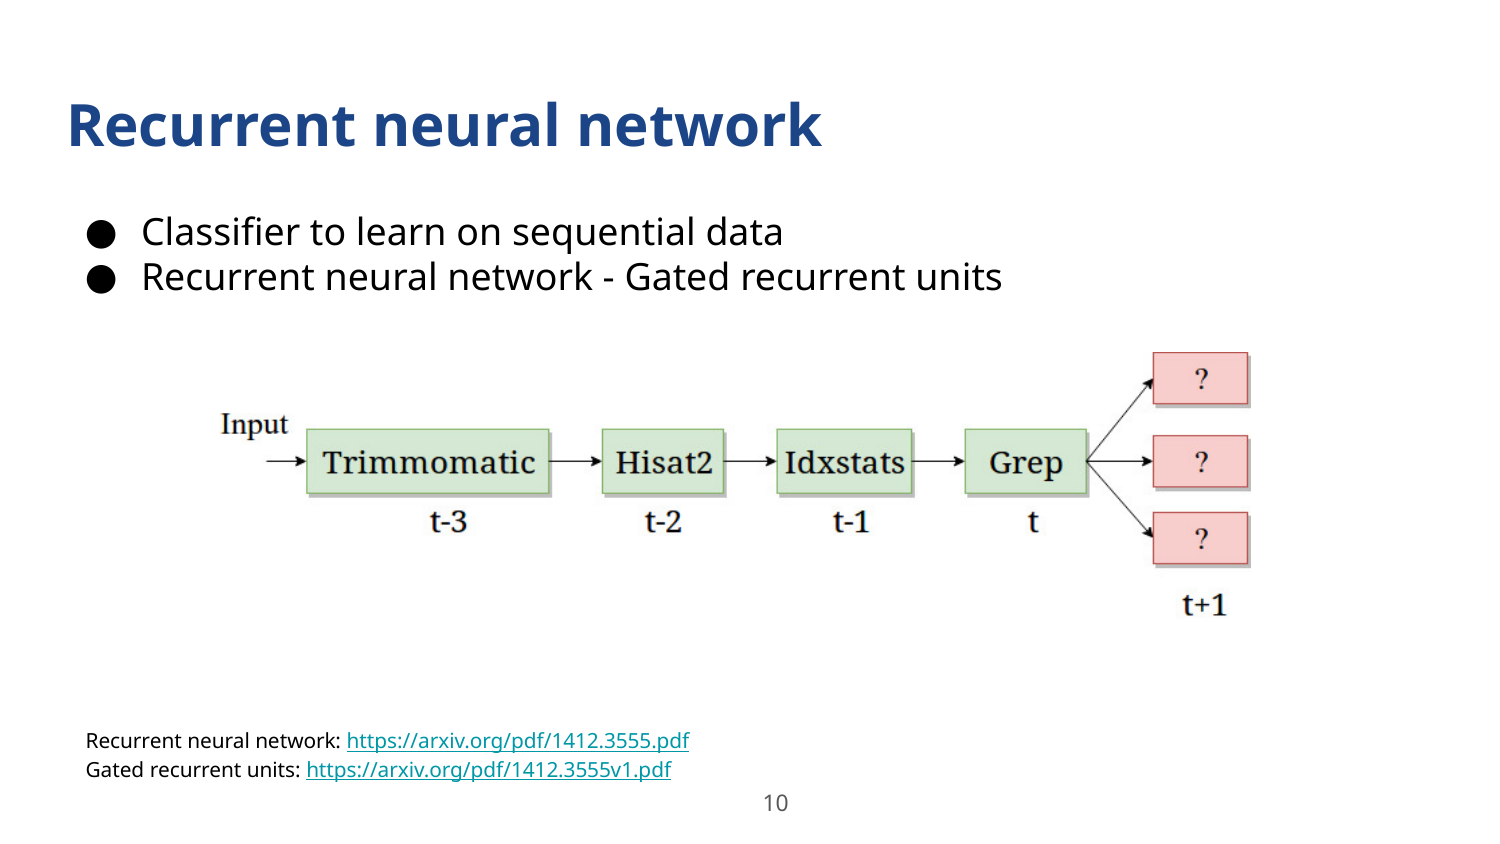

# Recurrent neural network
Classifier to learn on sequential data
Recurrent neural network - Gated recurrent units
Recurrent neural network: https://arxiv.org/pdf/1412.3555.pdf
Gated recurrent units: https://arxiv.org/pdf/1412.3555v1.pdf